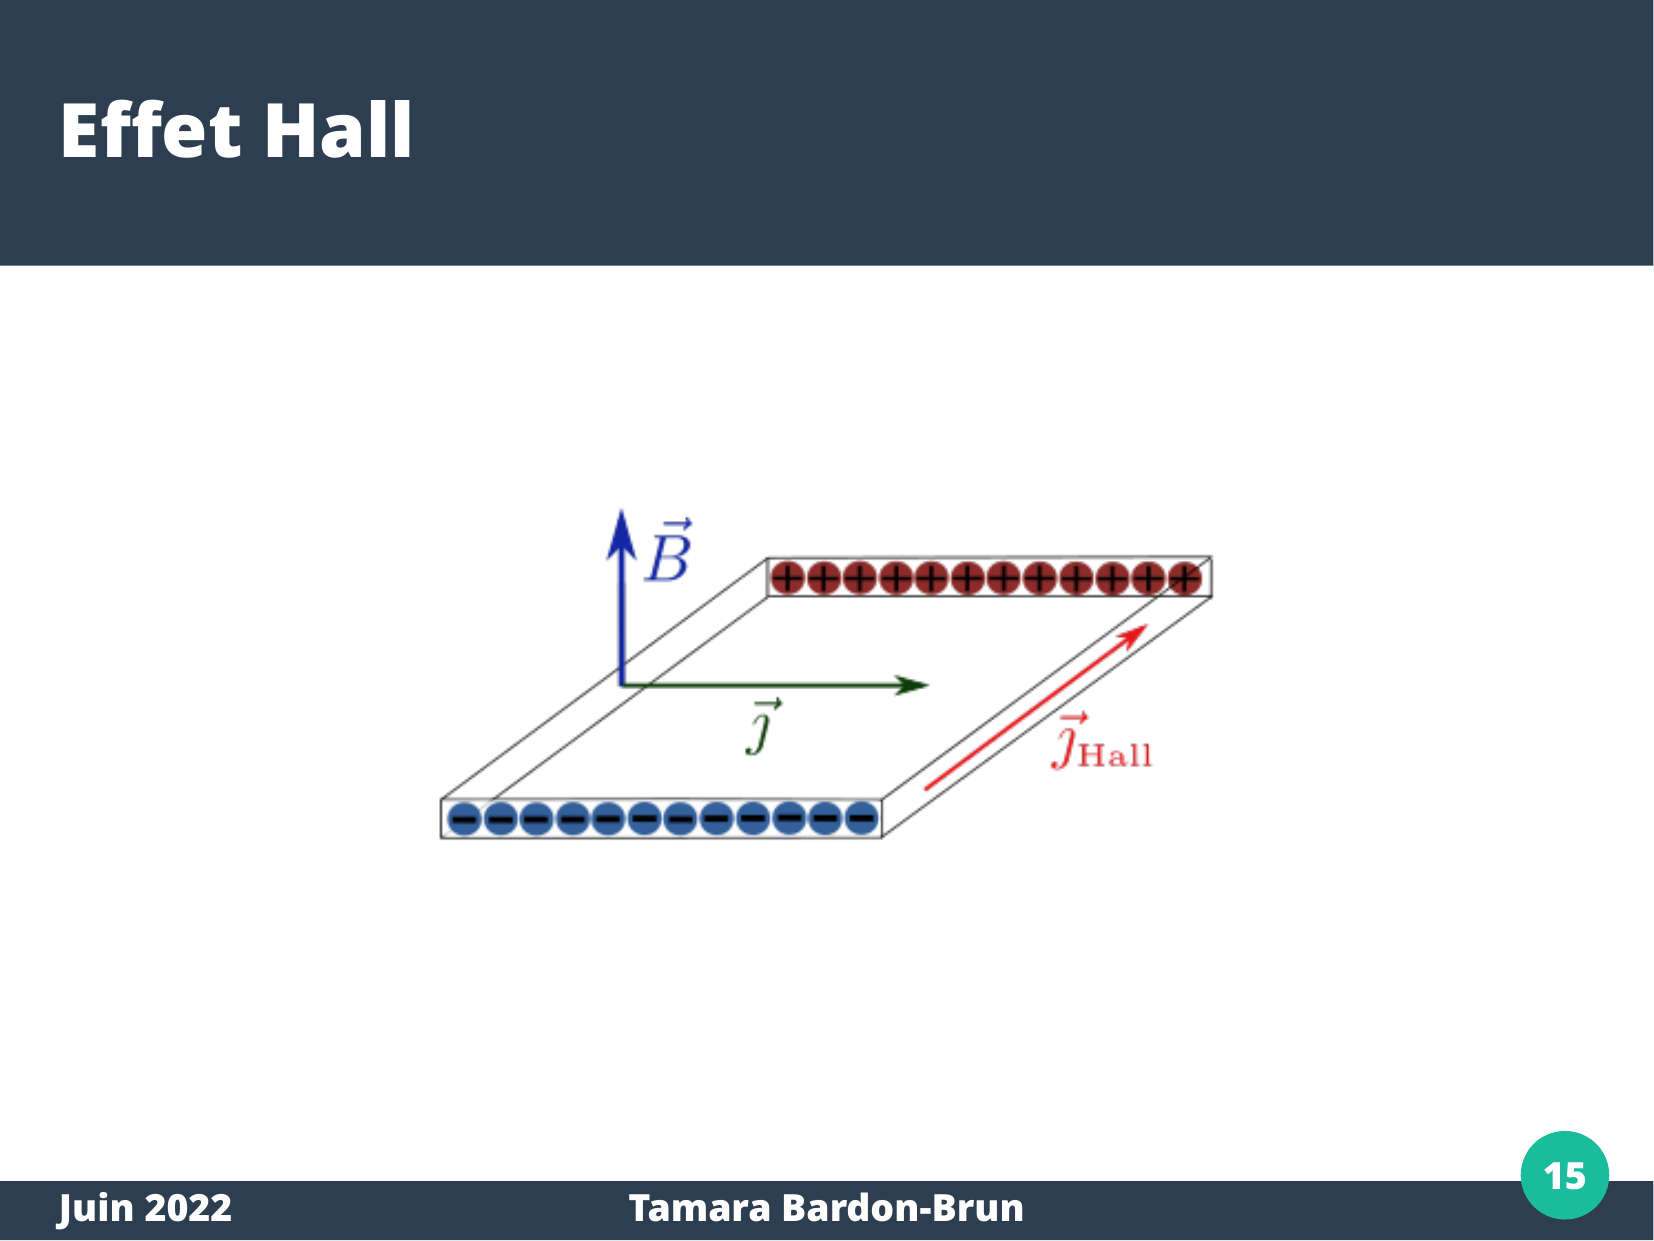

# Effet Hall
15
Juin 2022
Tamara Bardon-Brun